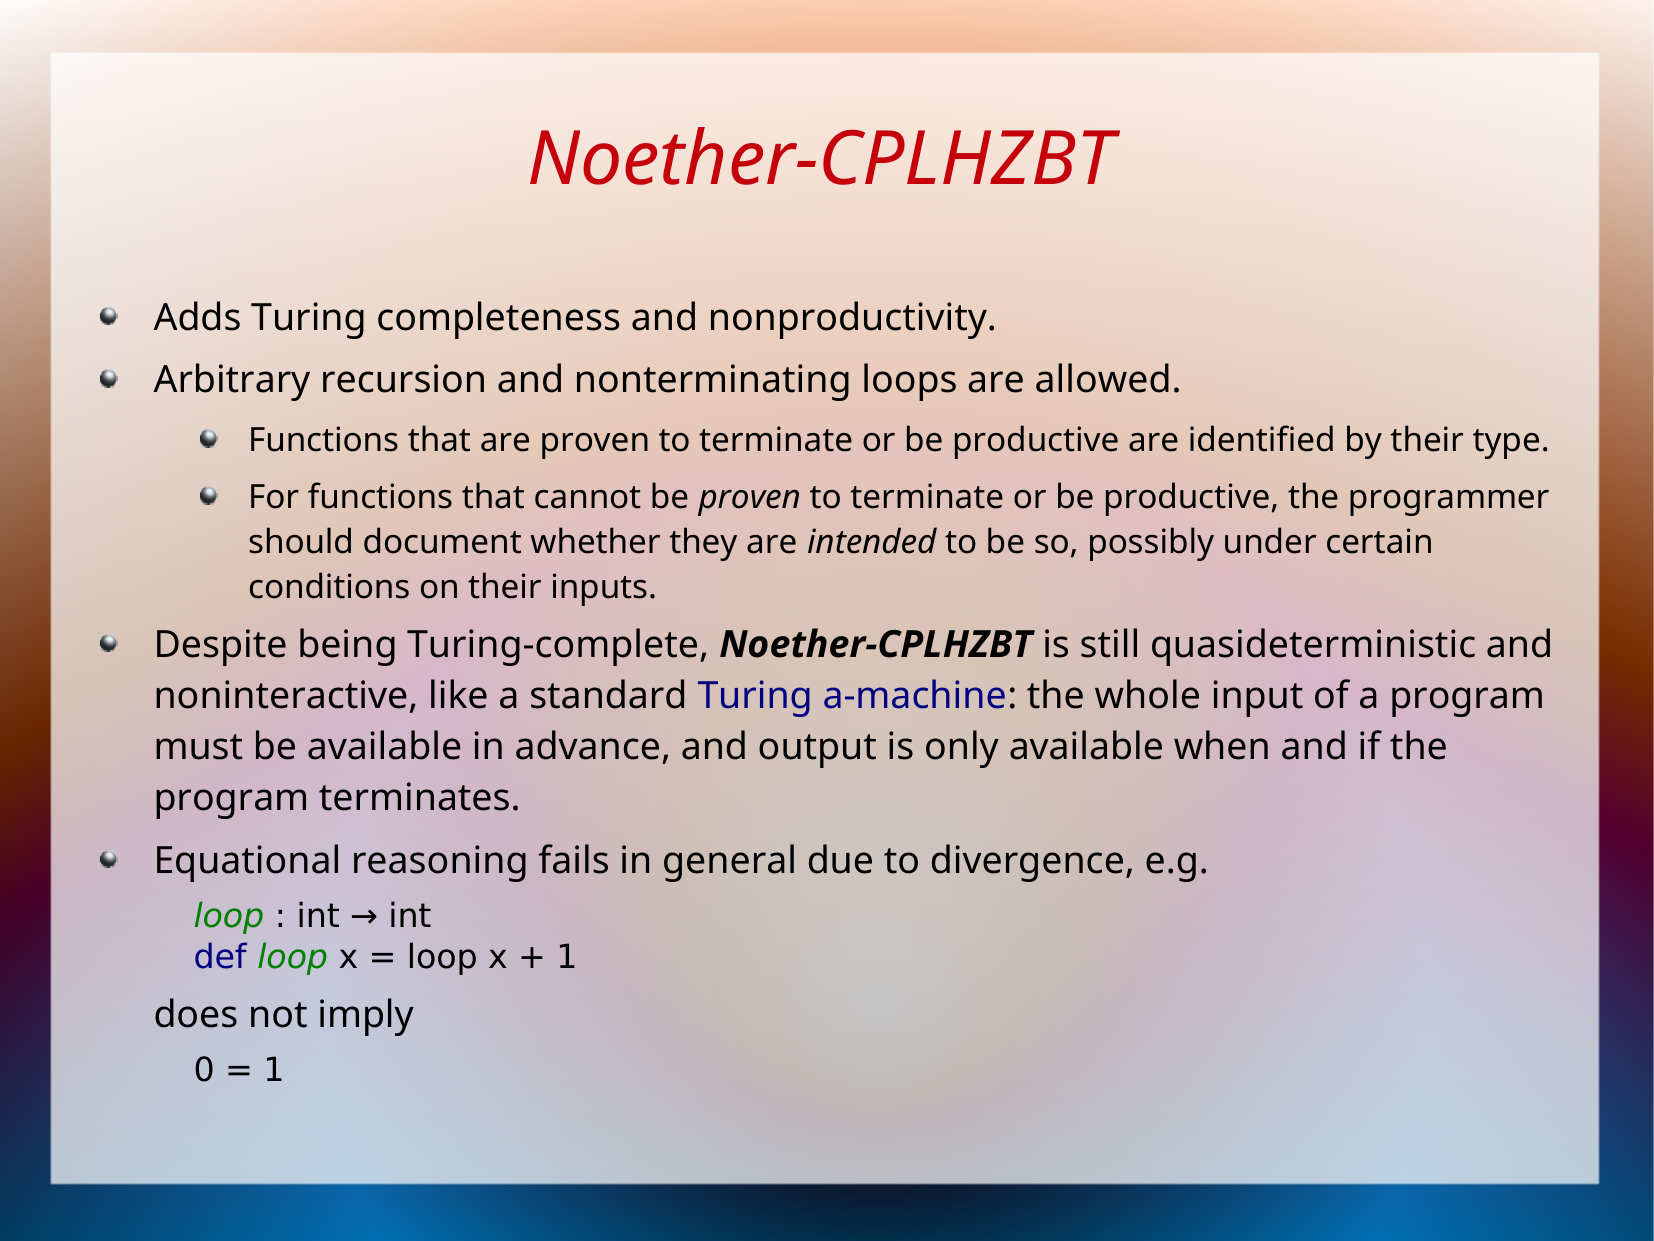

# Noether-CPLHZBT
Adds Turing completeness and nonproductivity.
Arbitrary recursion and nonterminating loops are allowed.
Functions that are proven to terminate or be productive are identified by their type.
For functions that cannot be proven to terminate or be productive, the programmer should document whether they are intended to be so, possibly under certain conditions on their inputs.
Despite being Turing-complete, Noether-CPLHZBT is still quasideterministic and noninteractive, like a standard Turing a-machine: the whole input of a program must be available in advance, and output is only available when and if the program terminates.
Equational reasoning fails in general due to divergence, e.g.
 loop : int → int
 def loop x = loop x + 1
does not imply
 0 = 1